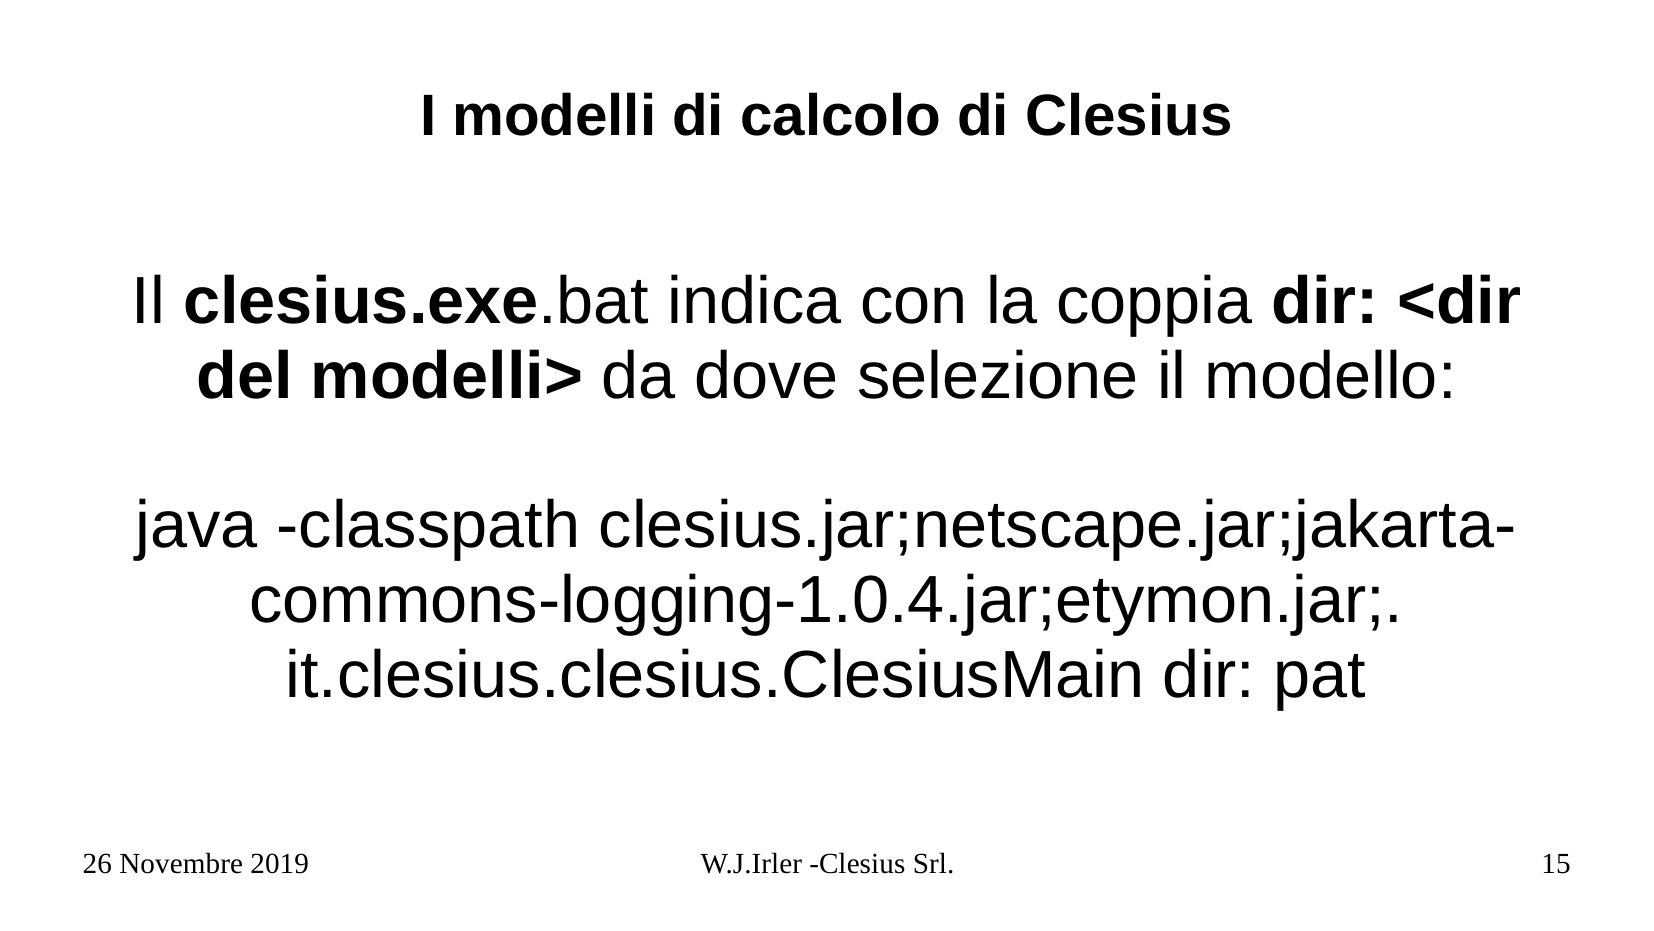

# I modelli di calcolo di Clesius
Il clesius.exe.bat indica con la coppia dir: <dir del modelli> da dove selezione il modello:
java -classpath clesius.jar;netscape.jar;jakarta-commons-logging-1.0.4.jar;etymon.jar;. it.clesius.clesius.ClesiusMain dir: pat
26 Novembre 2019
W.J.Irler -Clesius Srl.
15